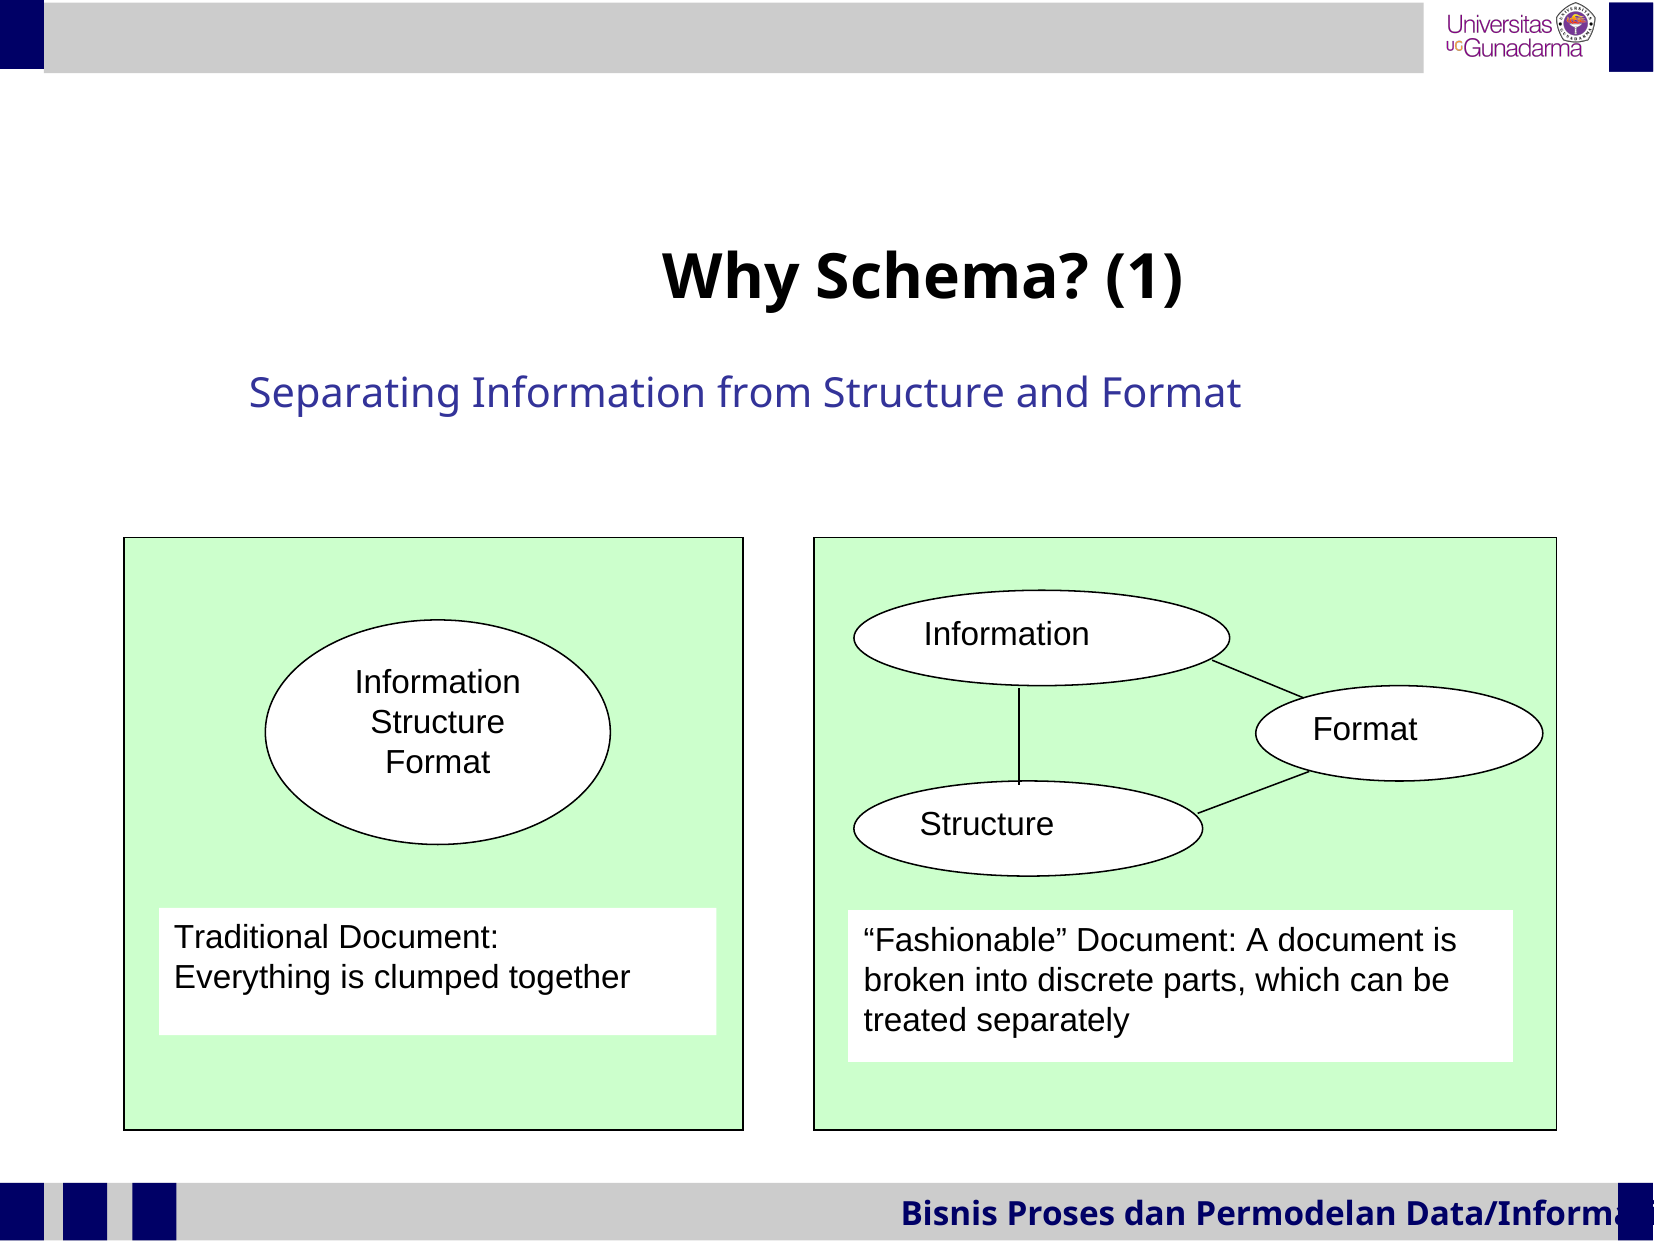

# Why Schema? (1)
Separating Information from Structure and Format
Information
Information
Structure
Format
Format
Structure
Traditional Document:
Everything is clumped together
“Fashionable” Document: A document is broken into discrete parts, which can be treated separately